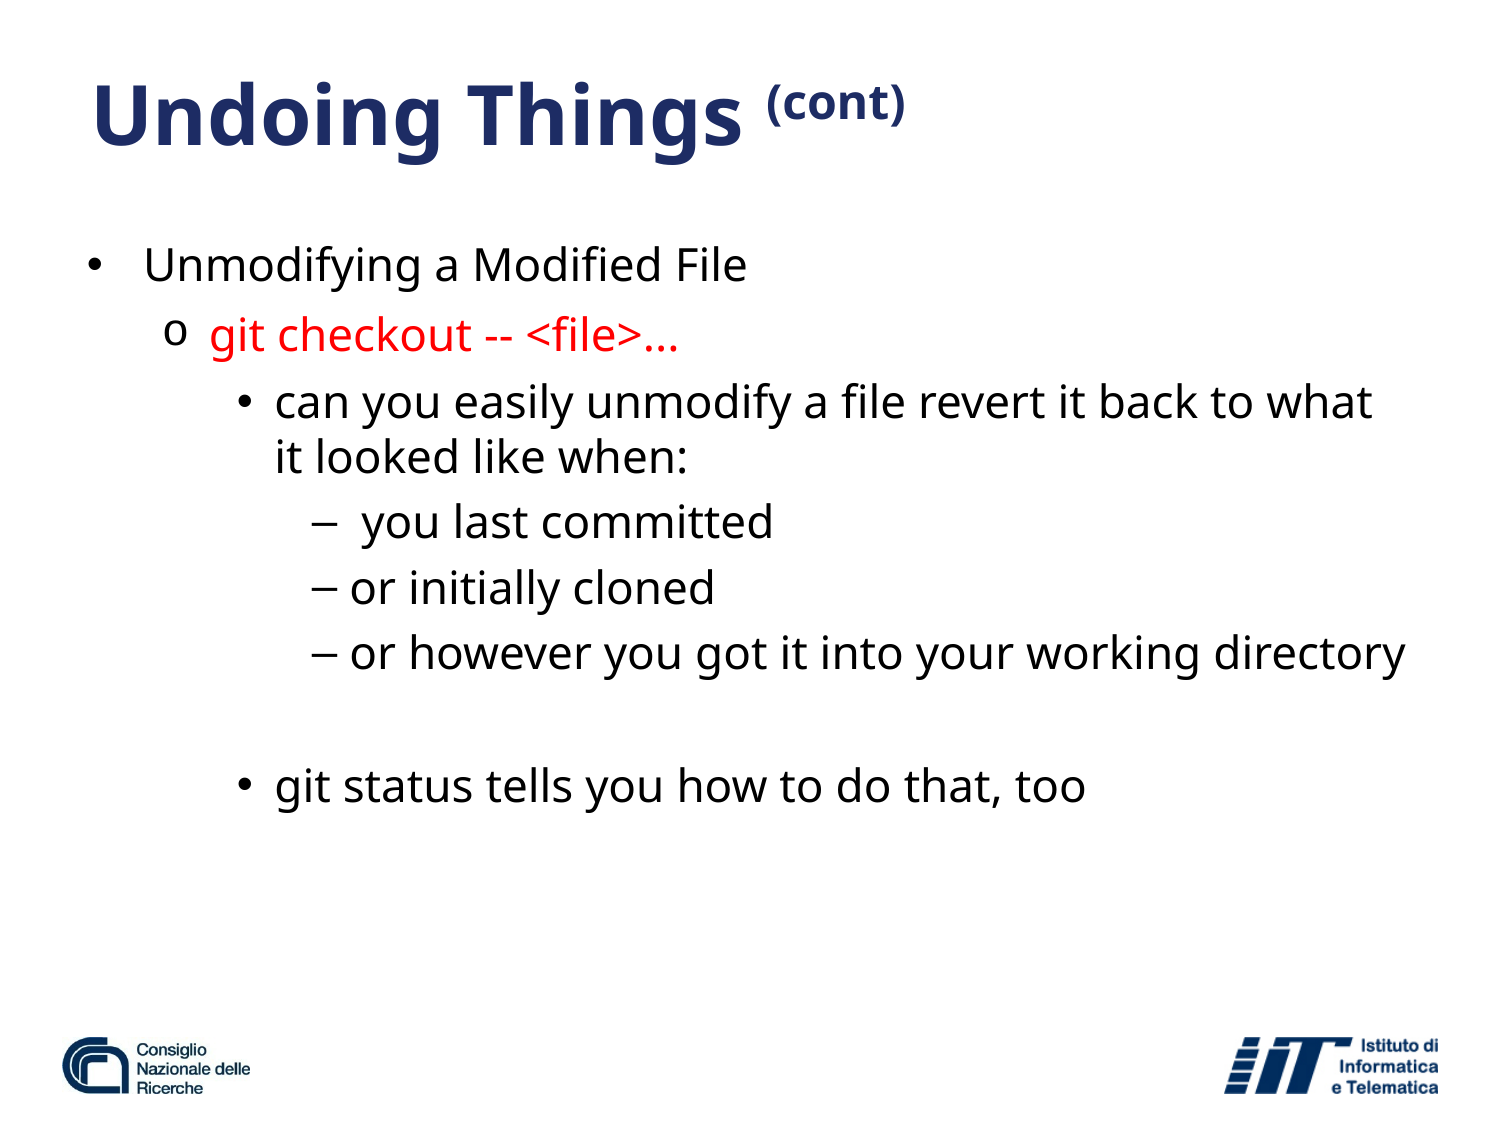

# Undoing Things (cont)
Unmodifying a Modified File
git checkout -- <file>...
can you easily unmodify a file revert it back to what it looked like when:
 you last committed
or initially cloned
or however you got it into your working directory
git status tells you how to do that, too